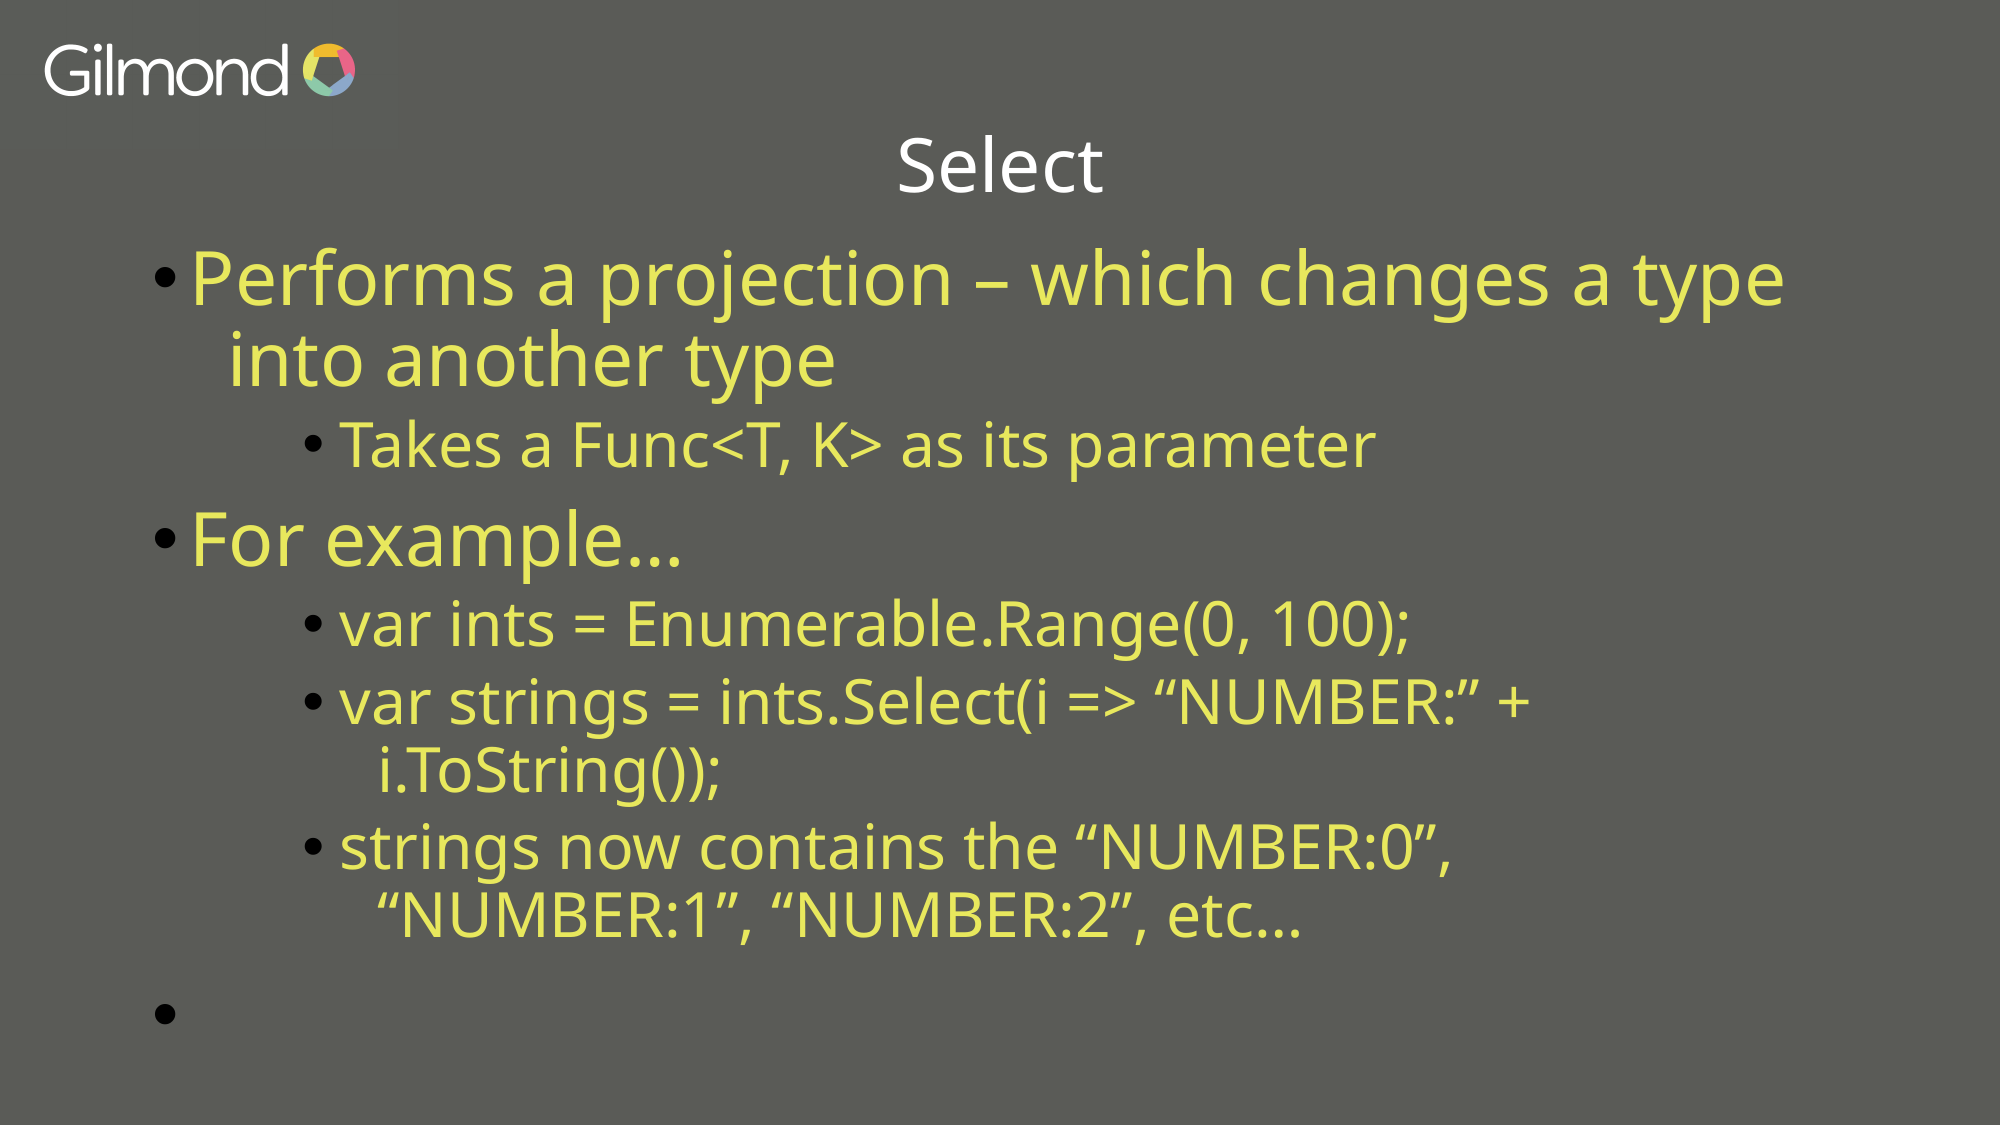

# Select
Performs a projection – which changes a type into another type
Takes a Func<T, K> as its parameter
For example…
var ints = Enumerable.Range(0, 100);
var strings = ints.Select(i => “NUMBER:” + i.ToString());
strings now contains the “NUMBER:0”, “NUMBER:1”, “NUMBER:2”, etc…